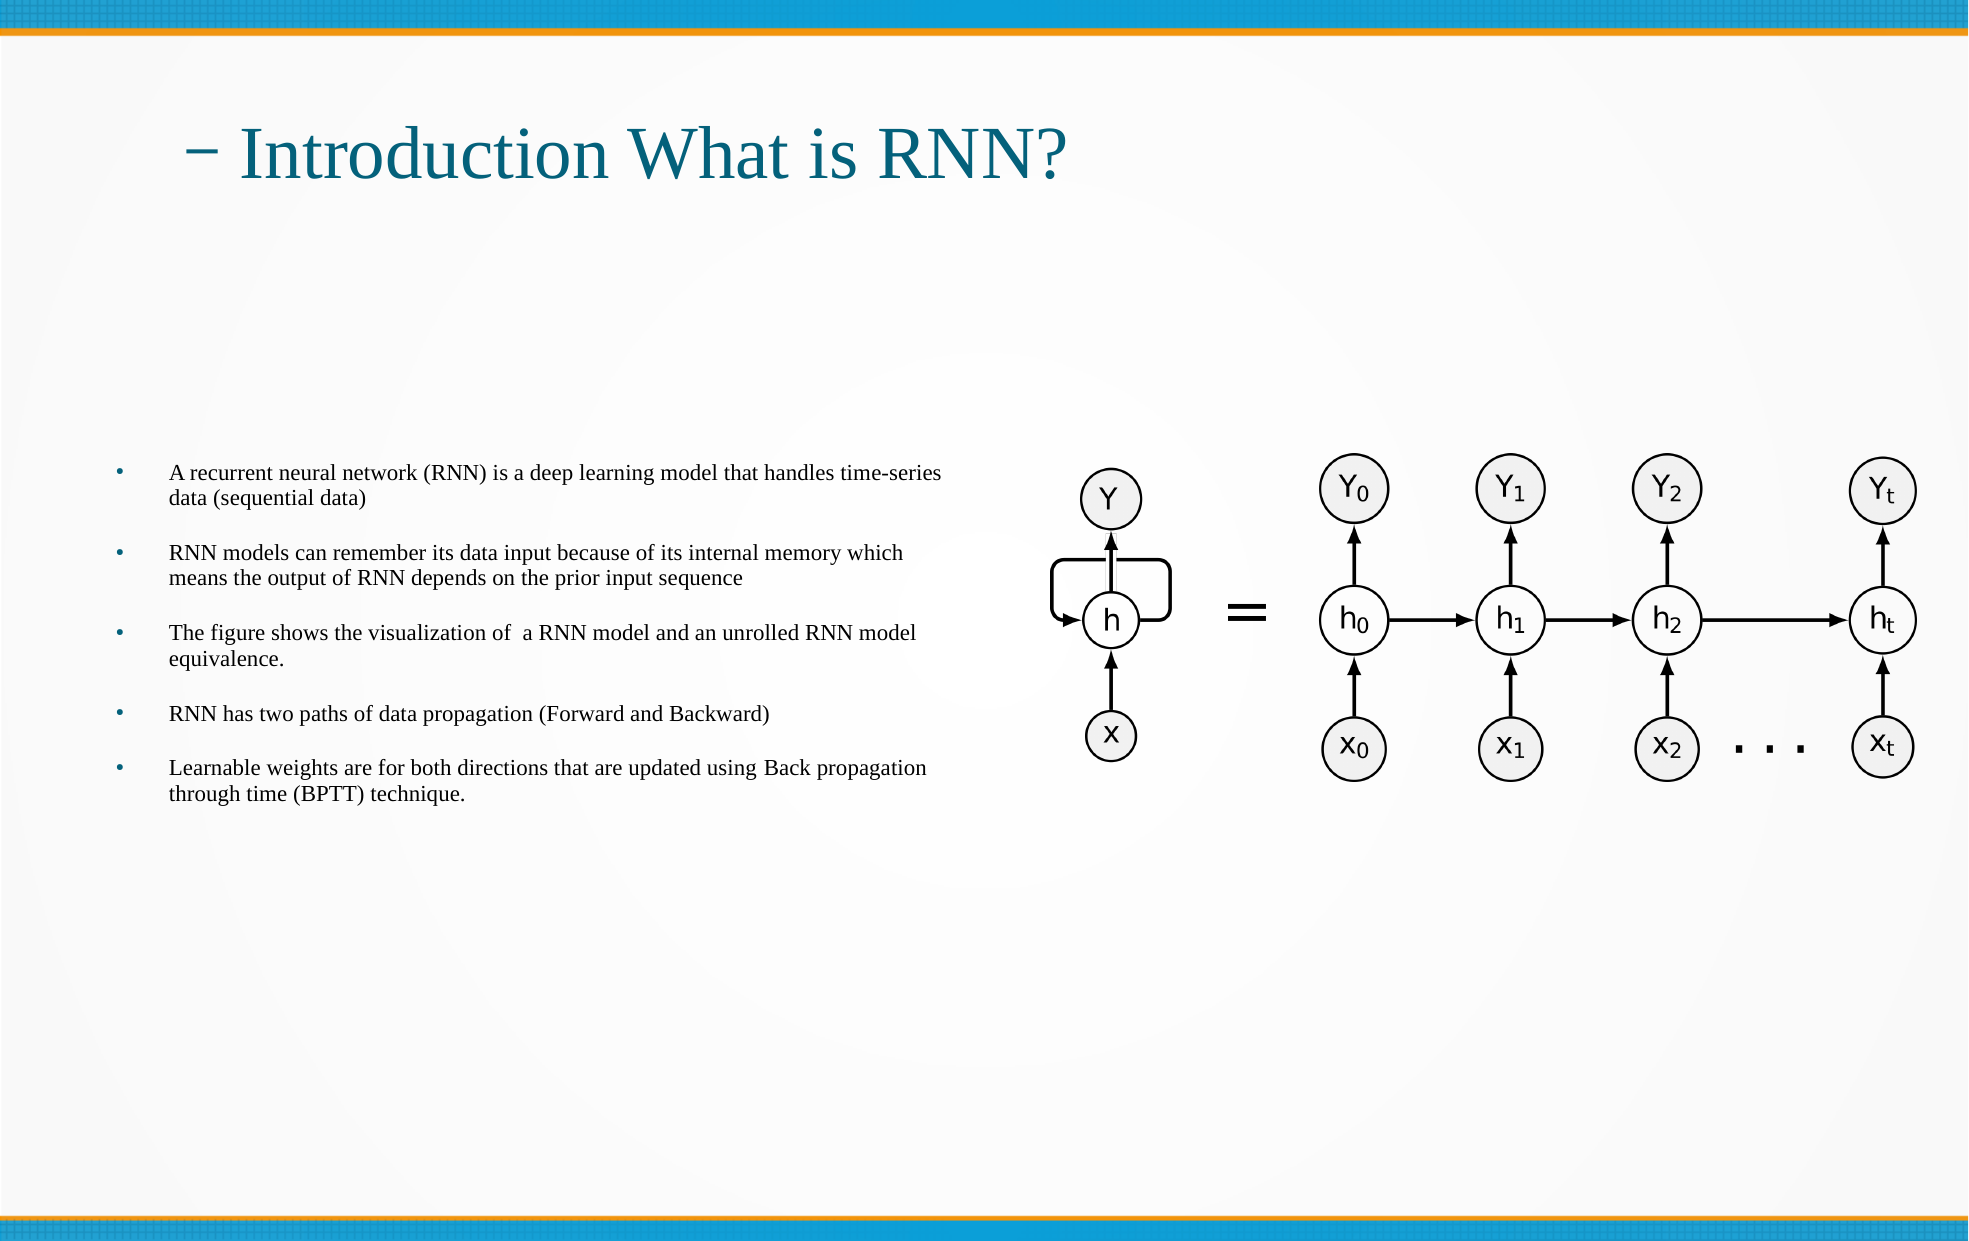

# Introduction What is RNN?
A recurrent neural network (RNN) is a deep learning model that handles time-series data (sequential data)
RNN models can remember its data input because of its internal memory which means the output of RNN depends on the prior input sequence
The figure shows the visualization of a RNN model and an unrolled RNN model equivalence.
RNN has two paths of data propagation (Forward and Backward)
Learnable weights are for both directions that are updated using Back propagation through time (BPTT) technique.